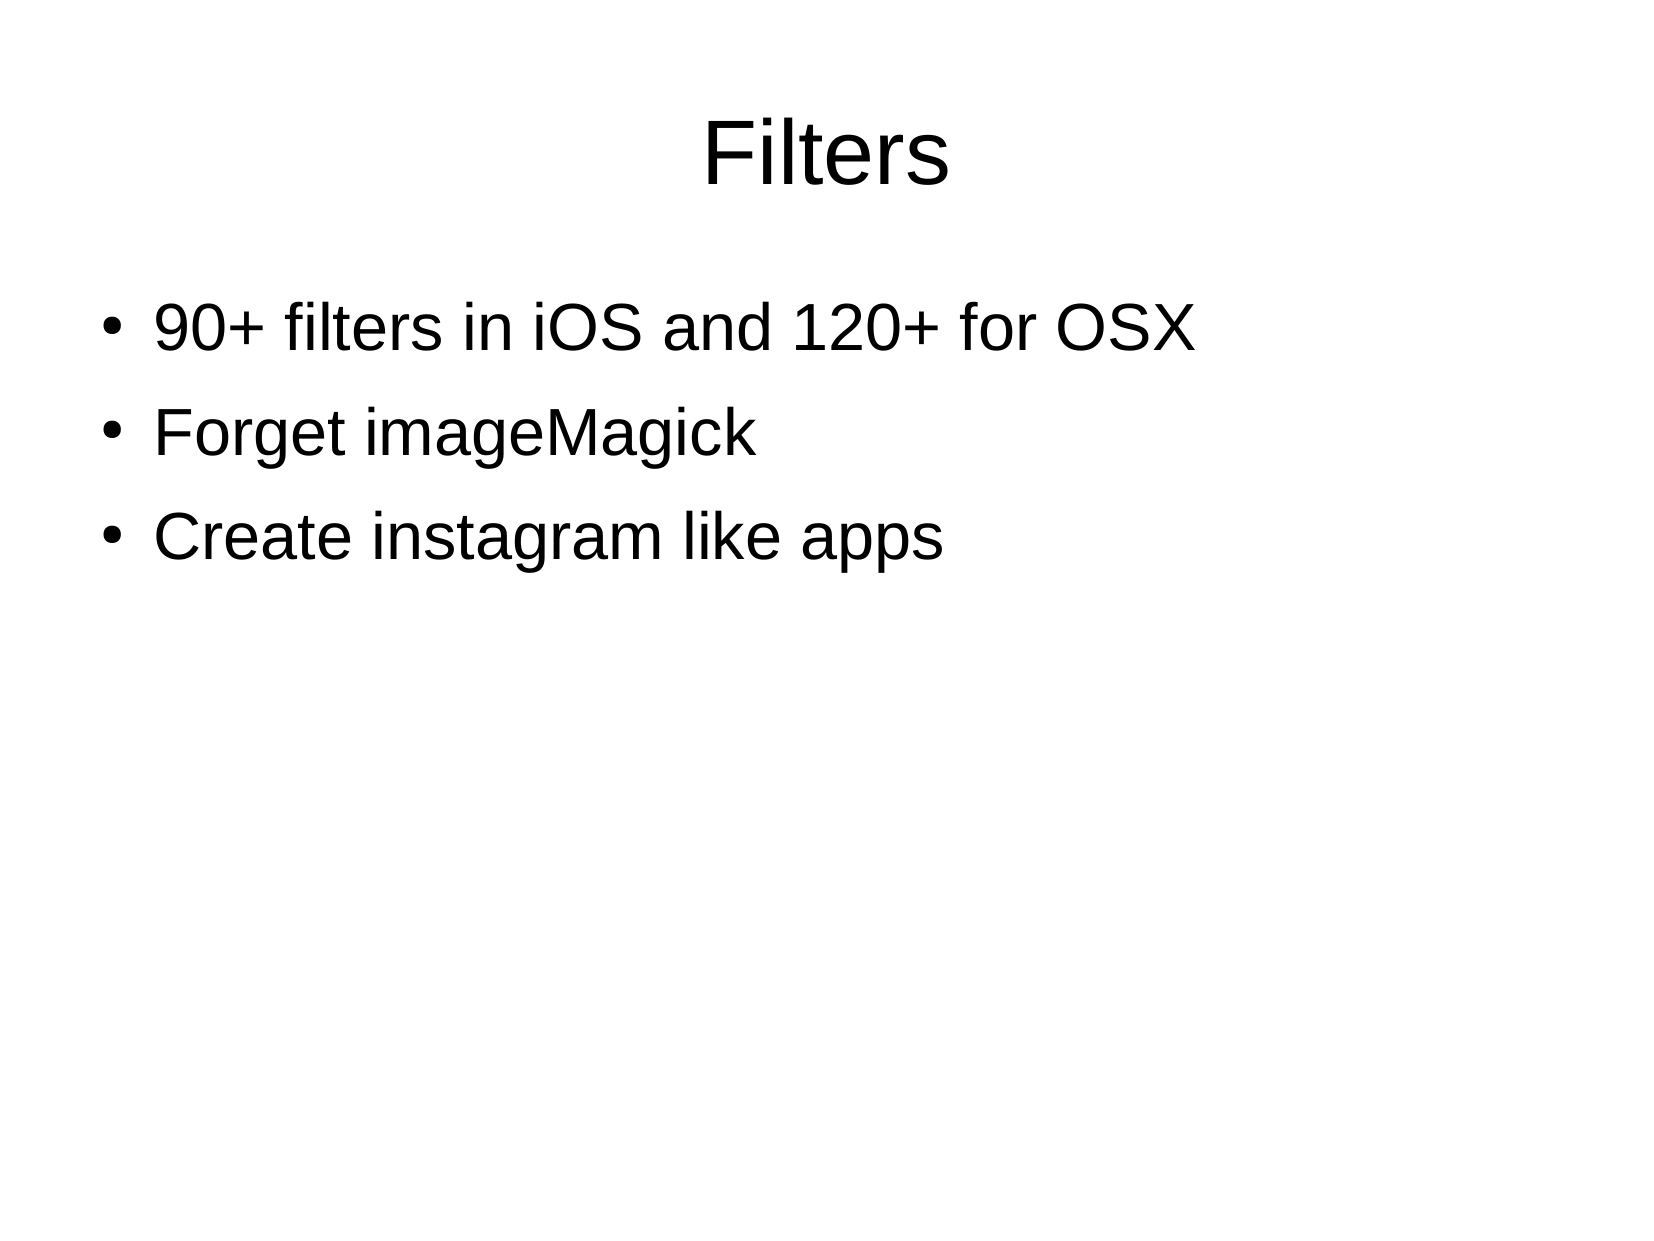

# Filters
90+ filters in iOS and 120+ for OSX
Forget imageMagick
Create instagram like apps